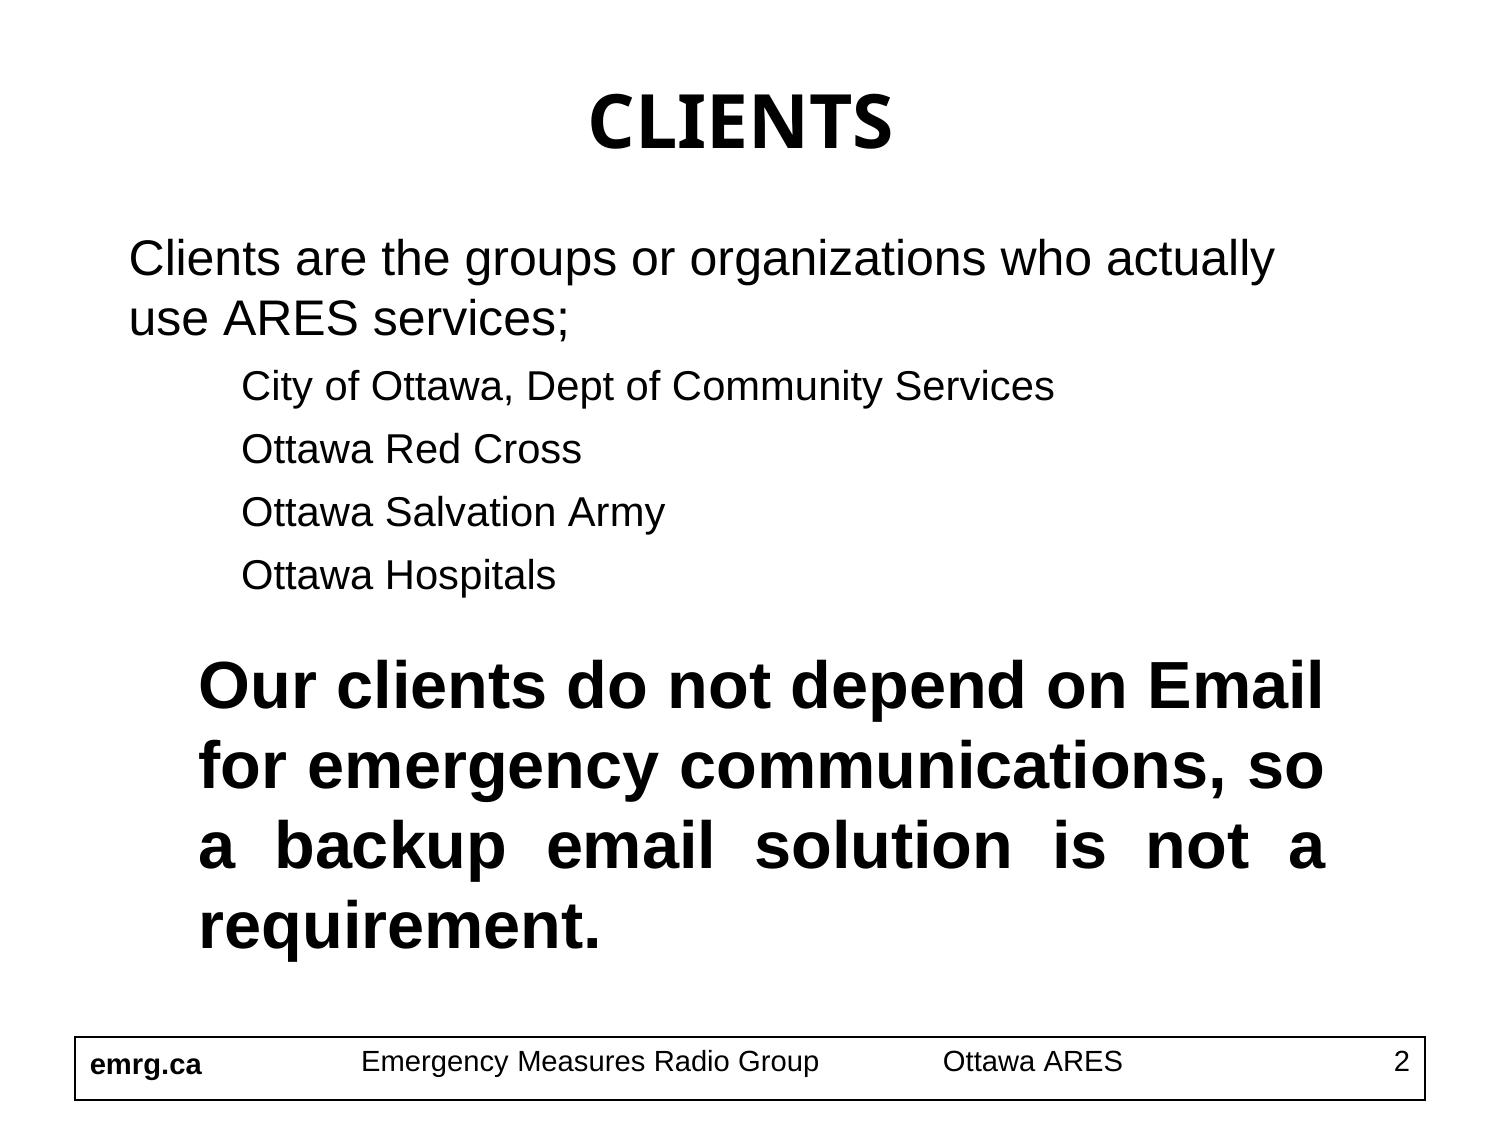

CLIENTS
Clients are the groups or organizations who actually use ARES services;
City of Ottawa, Dept of Community Services
Ottawa Red Cross
Ottawa Salvation Army
Ottawa Hospitals
Our clients do not depend on Email for emergency communications, so a backup email solution is not a requirement.
Emergency Measures Radio Group Ottawa ARES
2